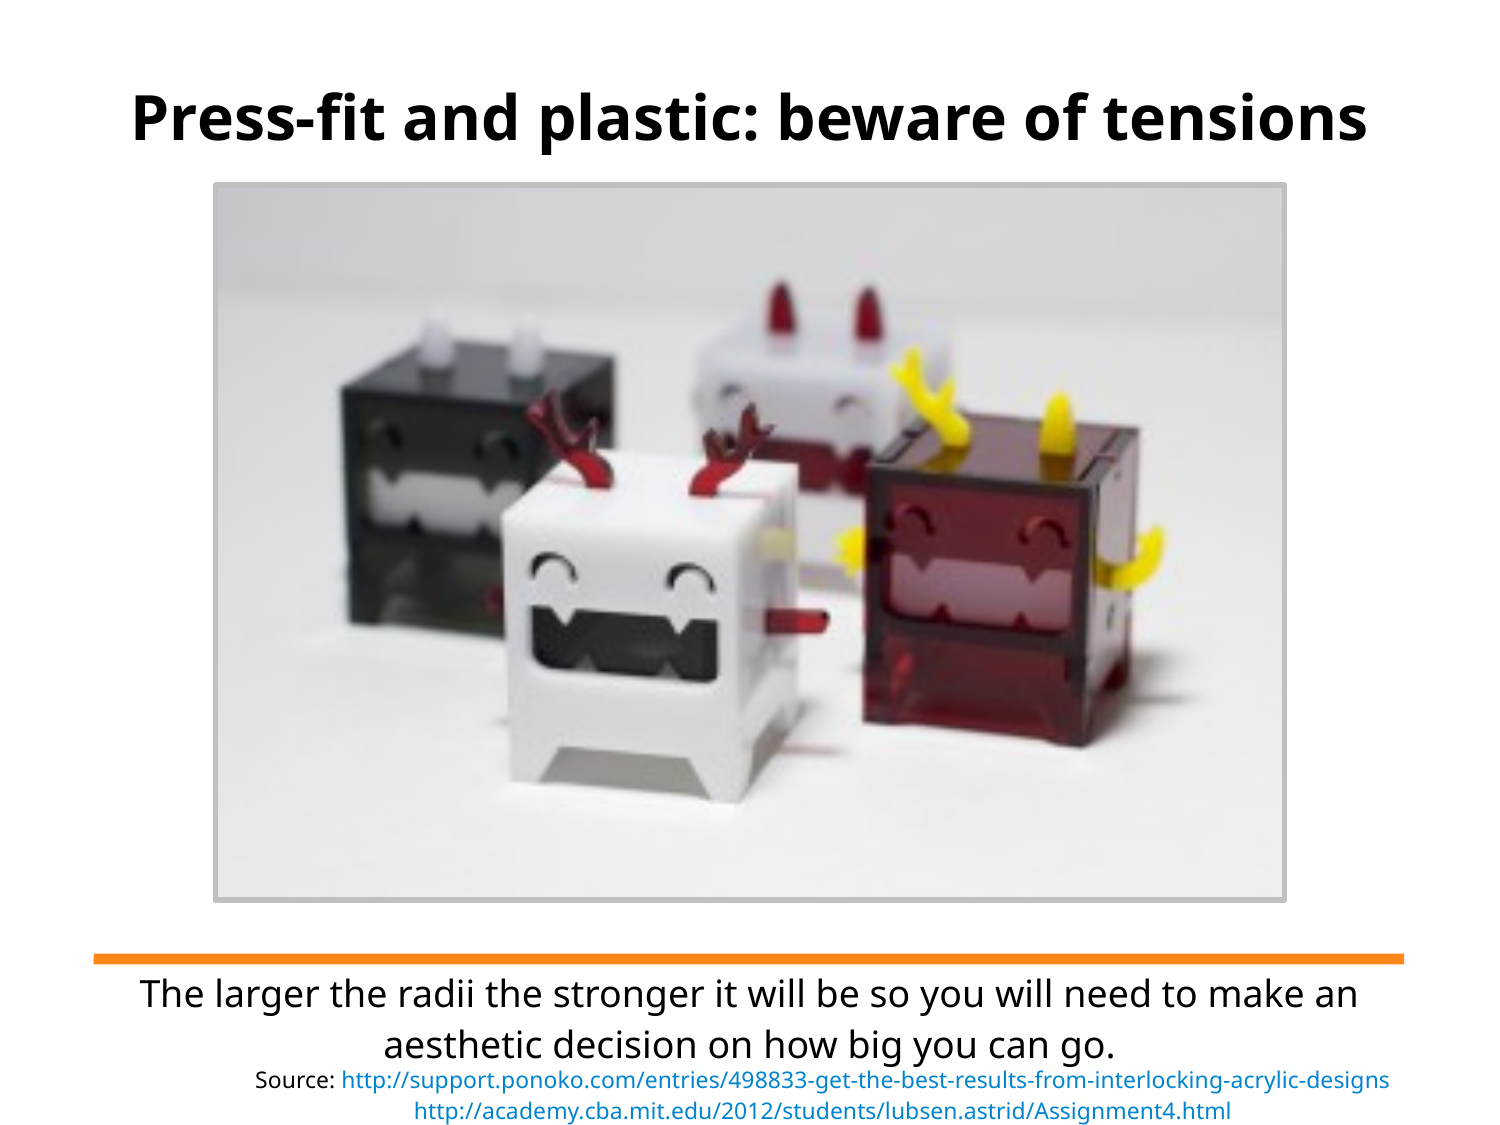

# Press-fit and plastic: beware of tensions
The larger the radii the stronger it will be so you will need to make an aesthetic decision on how big you can go.
Source: http://support.ponoko.com/entries/498833-get-the-best-results-from-interlocking-acrylic-designs
http://academy.cba.mit.edu/2012/students/lubsen.astrid/Assignment4.html